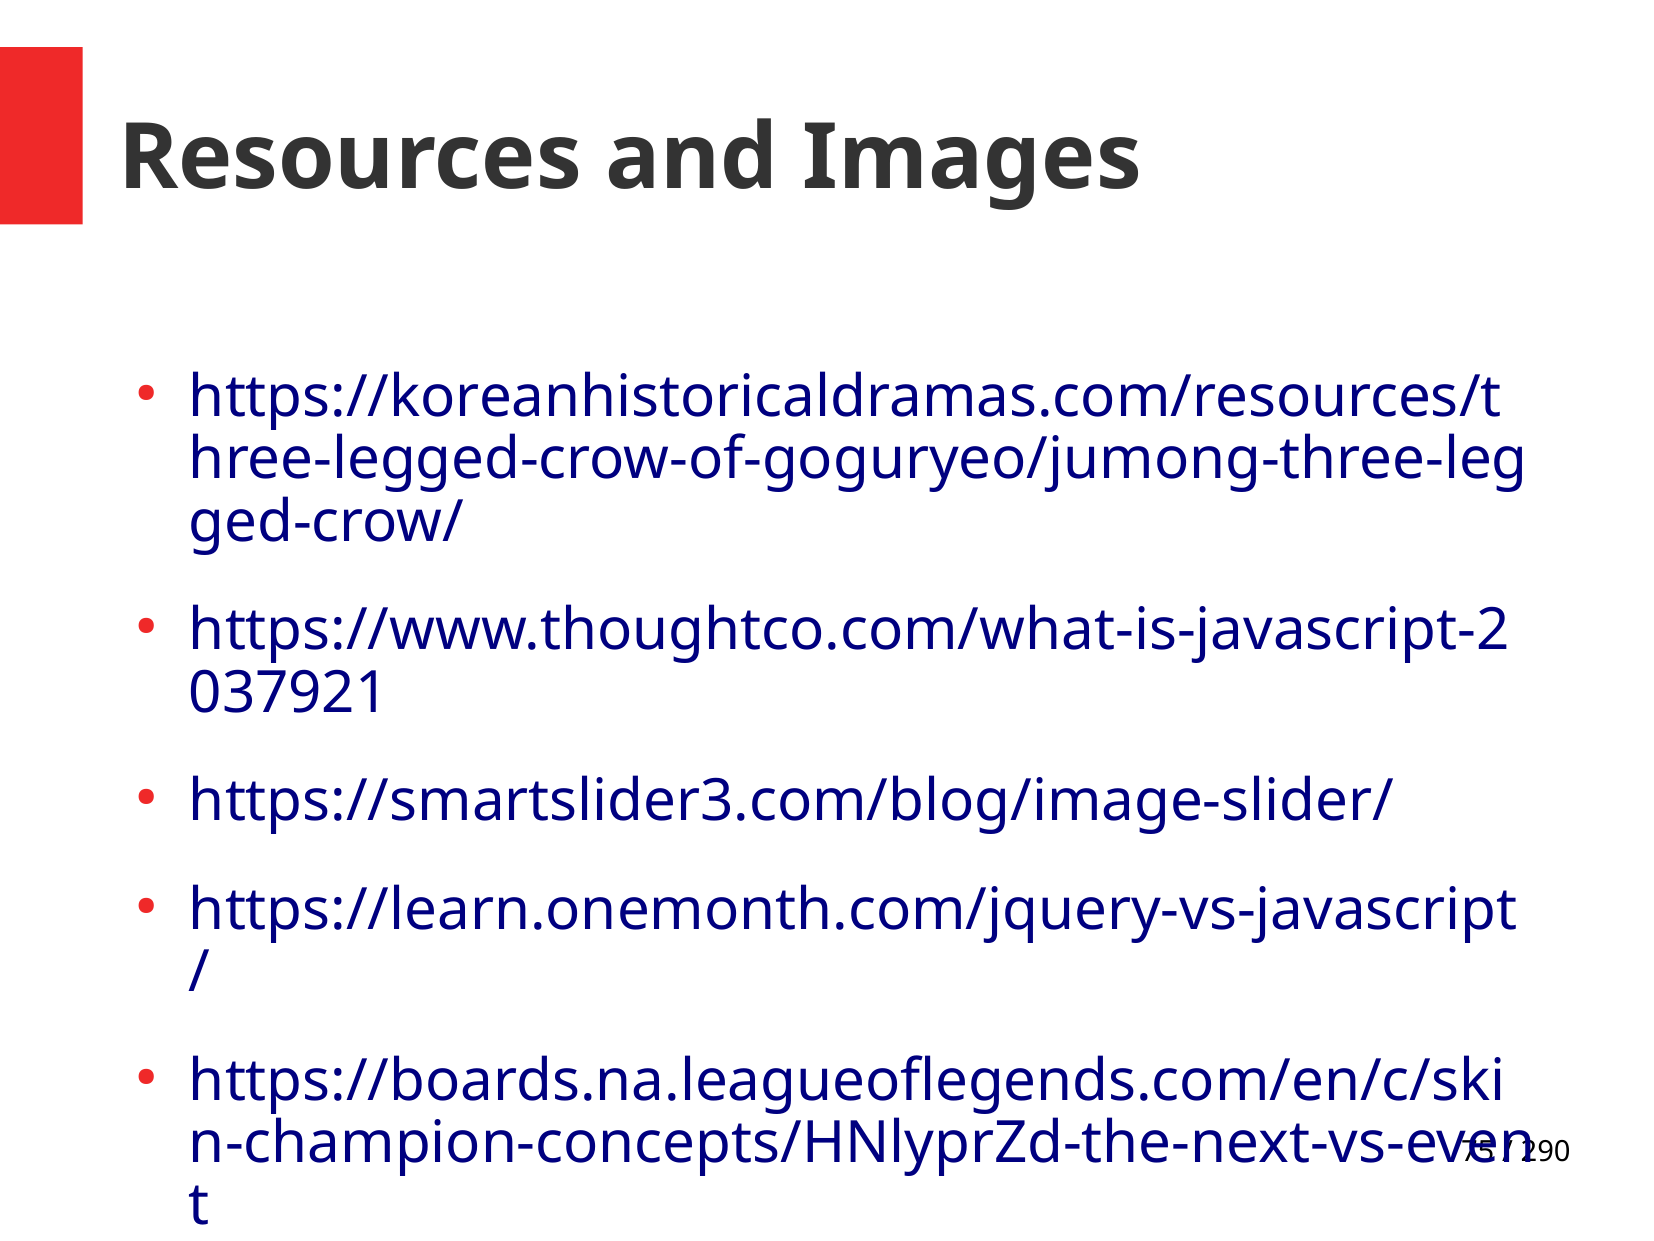

# Resources and Images
https://koreanhistoricaldramas.com/resources/three-legged-crow-of-goguryeo/jumong-three-legged-crow/
https://www.thoughtco.com/what-is-javascript-2037921
https://smartslider3.com/blog/image-slider/
https://learn.onemonth.com/jquery-vs-javascript/
https://boards.na.leagueoflegends.com/en/c/skin-champion-concepts/HNlyprZd-the-next-vs-event
75